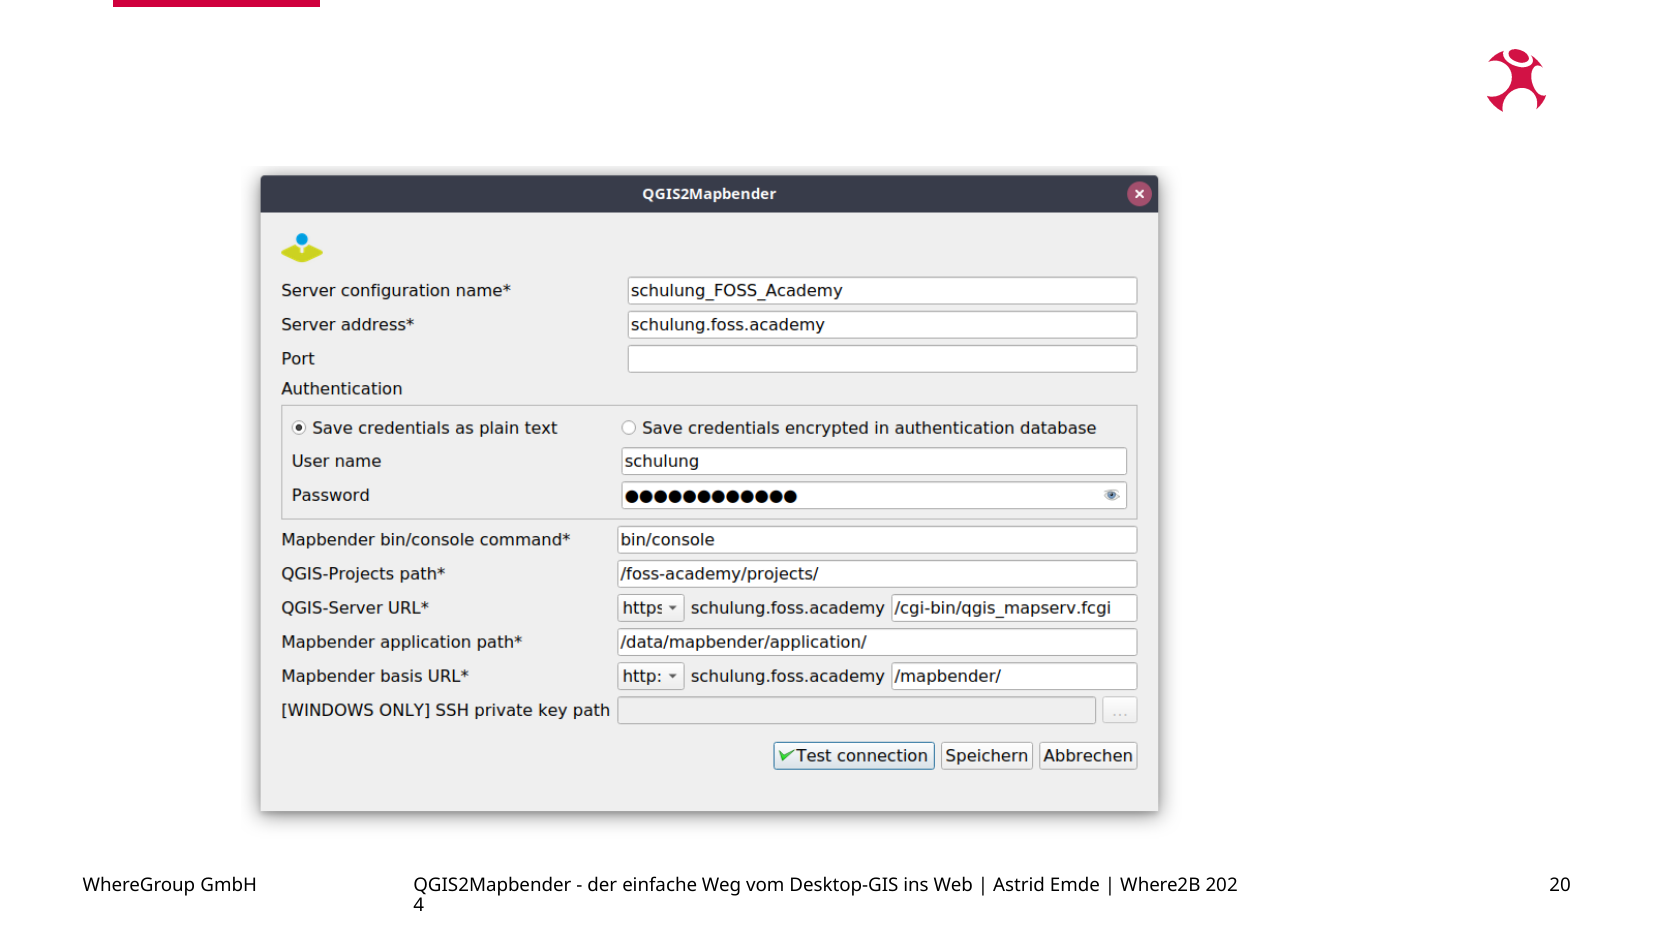

WhereGroup GmbH
QGIS2Mapbender - der einfache Weg vom Desktop-GIS ins Web | Astrid Emde | Where2B 2024
20